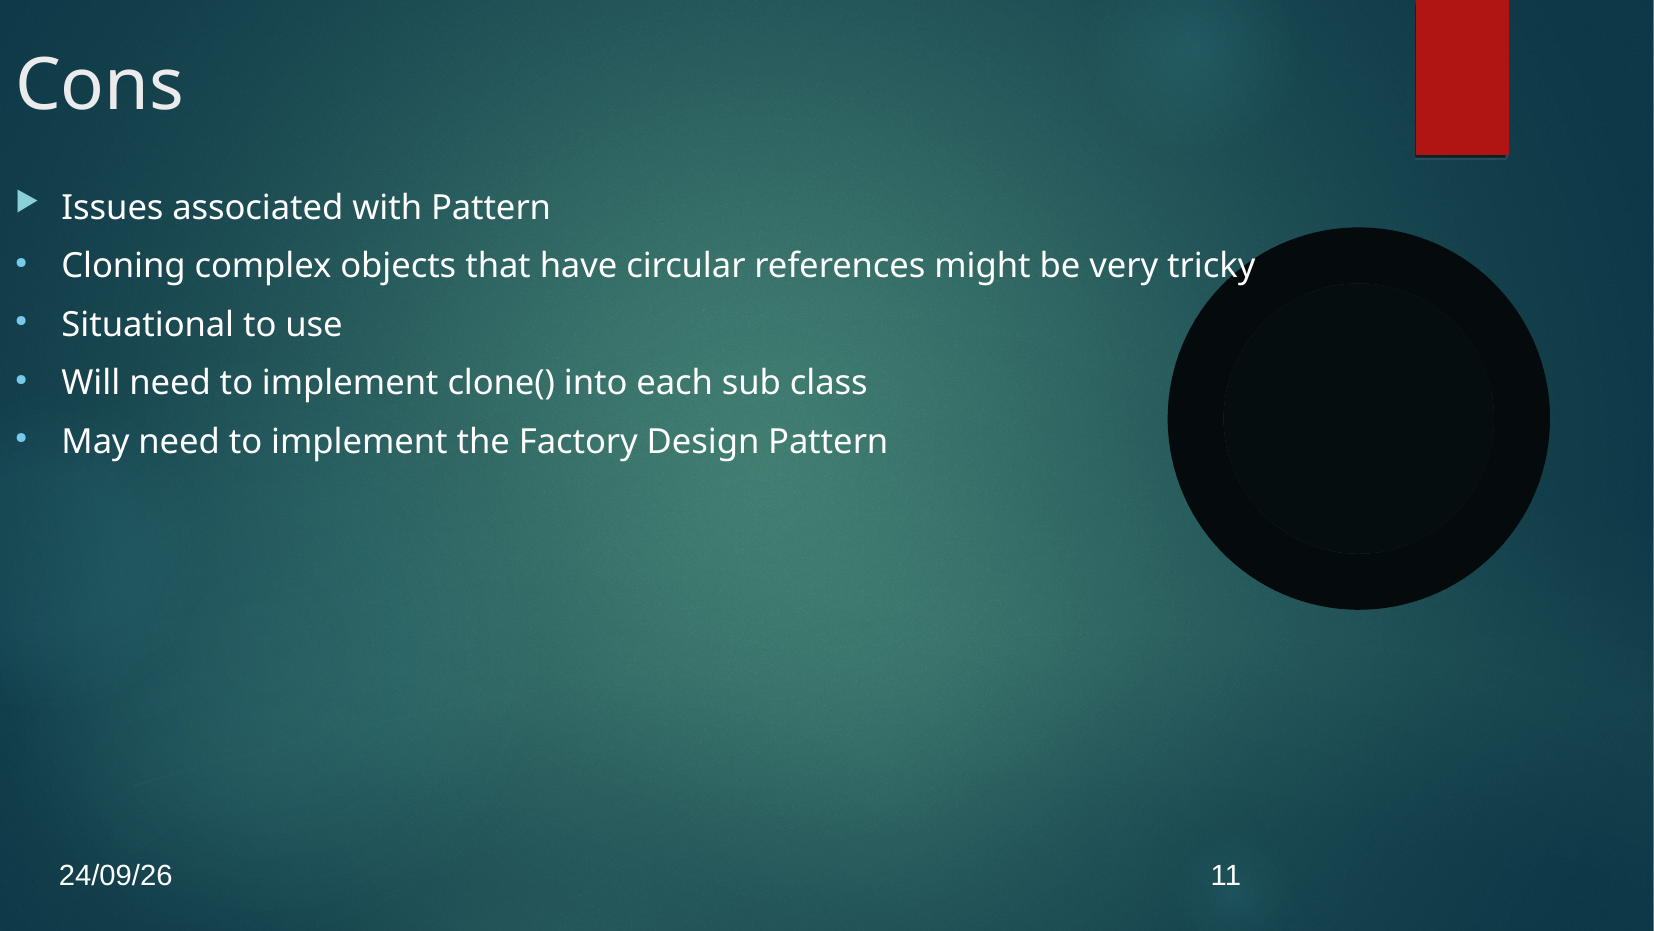

# Cons
Issues associated with Pattern
Cloning complex objects that have circular references might be very tricky
Situational to use
Will need to implement clone() into each sub class
May need to implement the Factory Design Pattern